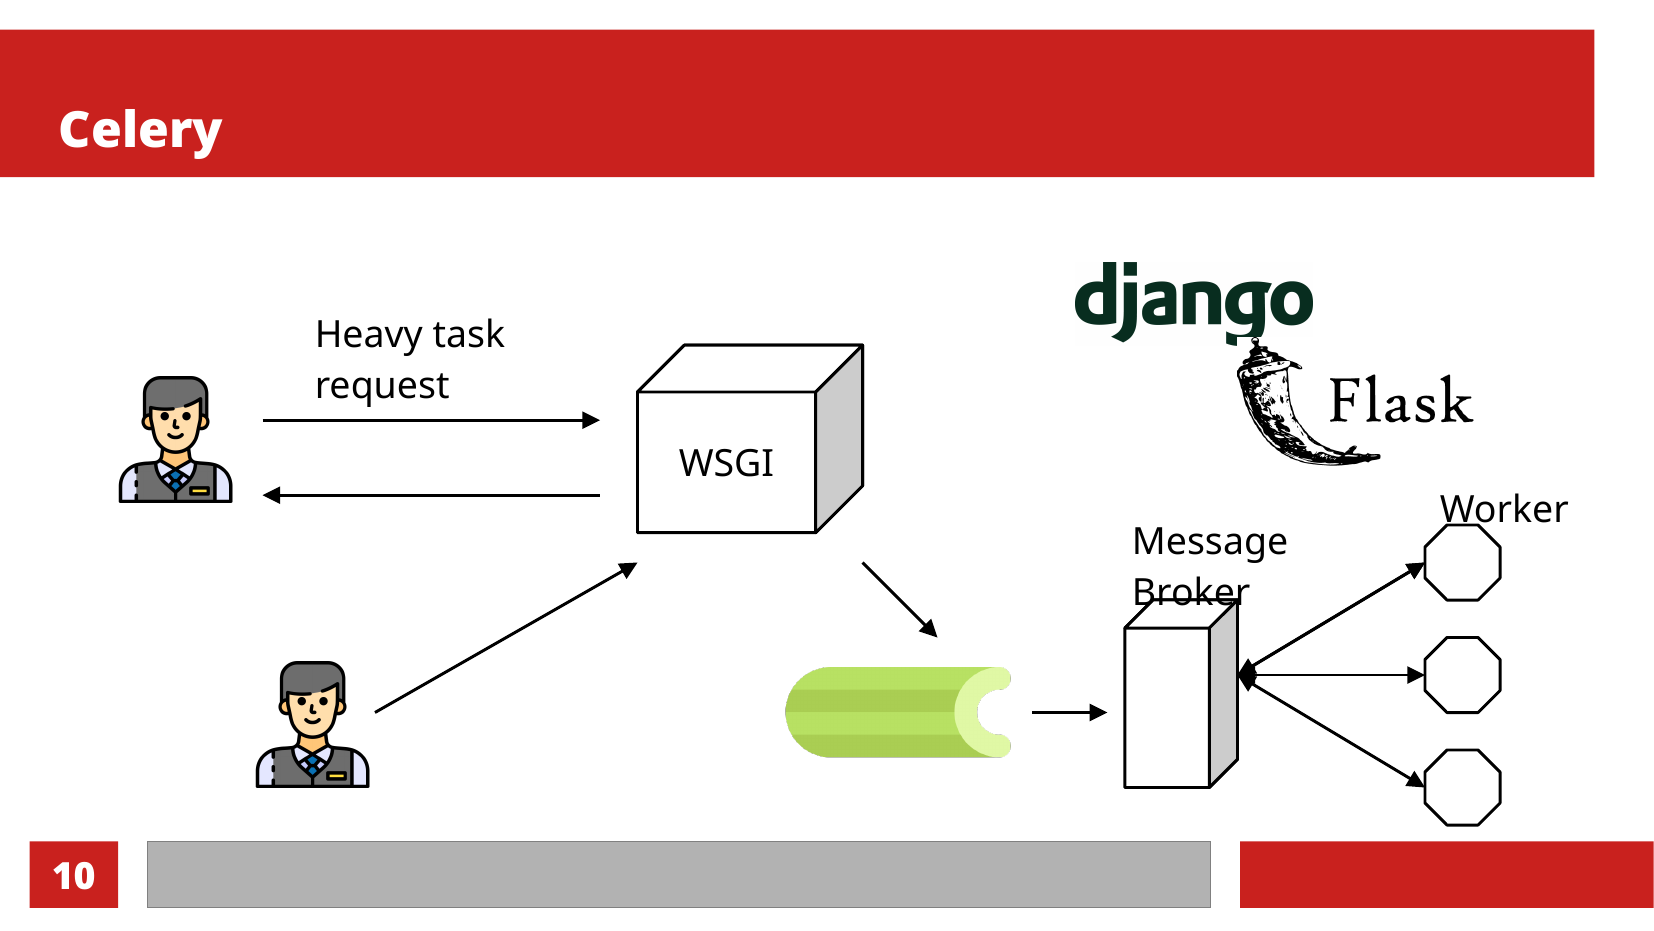

# Celery
Heavy task request
WSGI
Worker
Message Broker
10